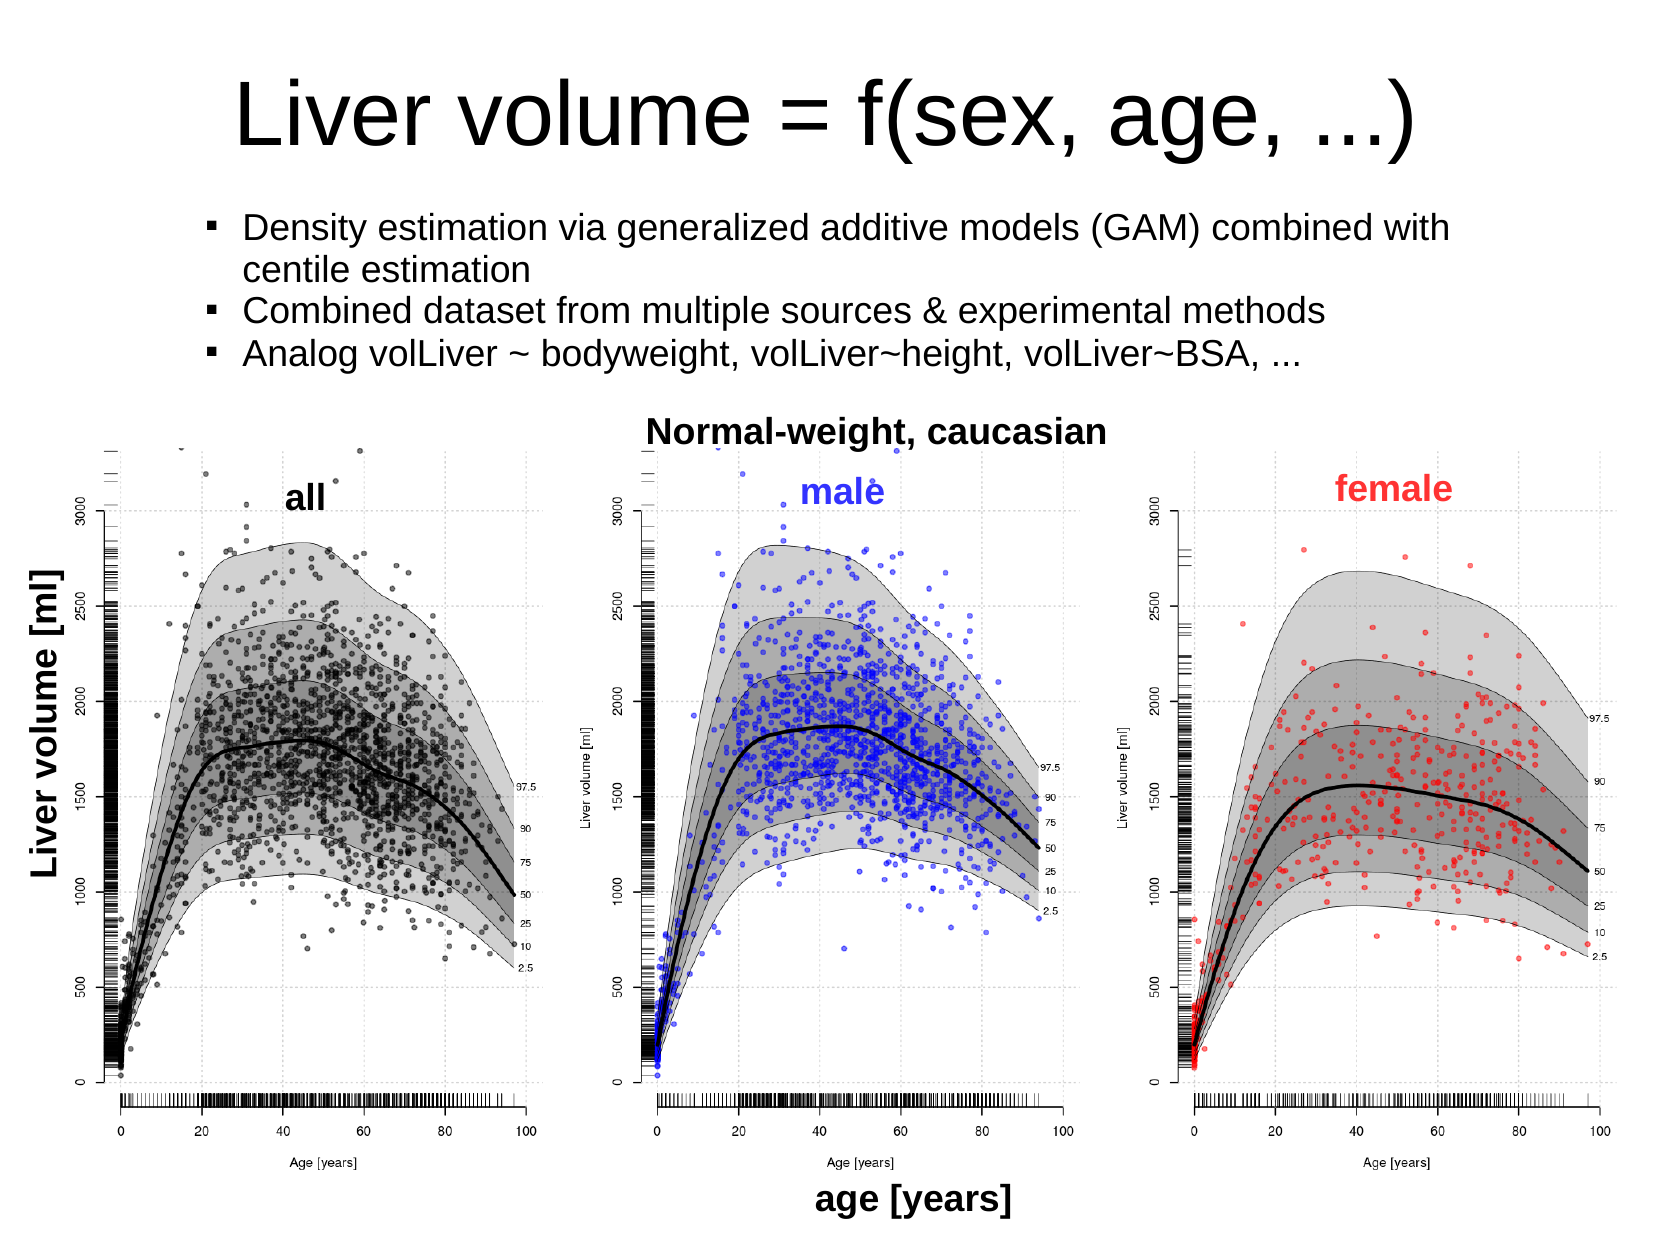

# Liver volume = f(sex, age, ...)
Density estimation via generalized additive models (GAM) combined with centile estimation
Combined dataset from multiple sources & experimental methods
Analog volLiver ~ bodyweight, volLiver~height, volLiver~BSA, ...
Normal-weight, caucasian
female
male
all
Liver volume [ml]
age [years]